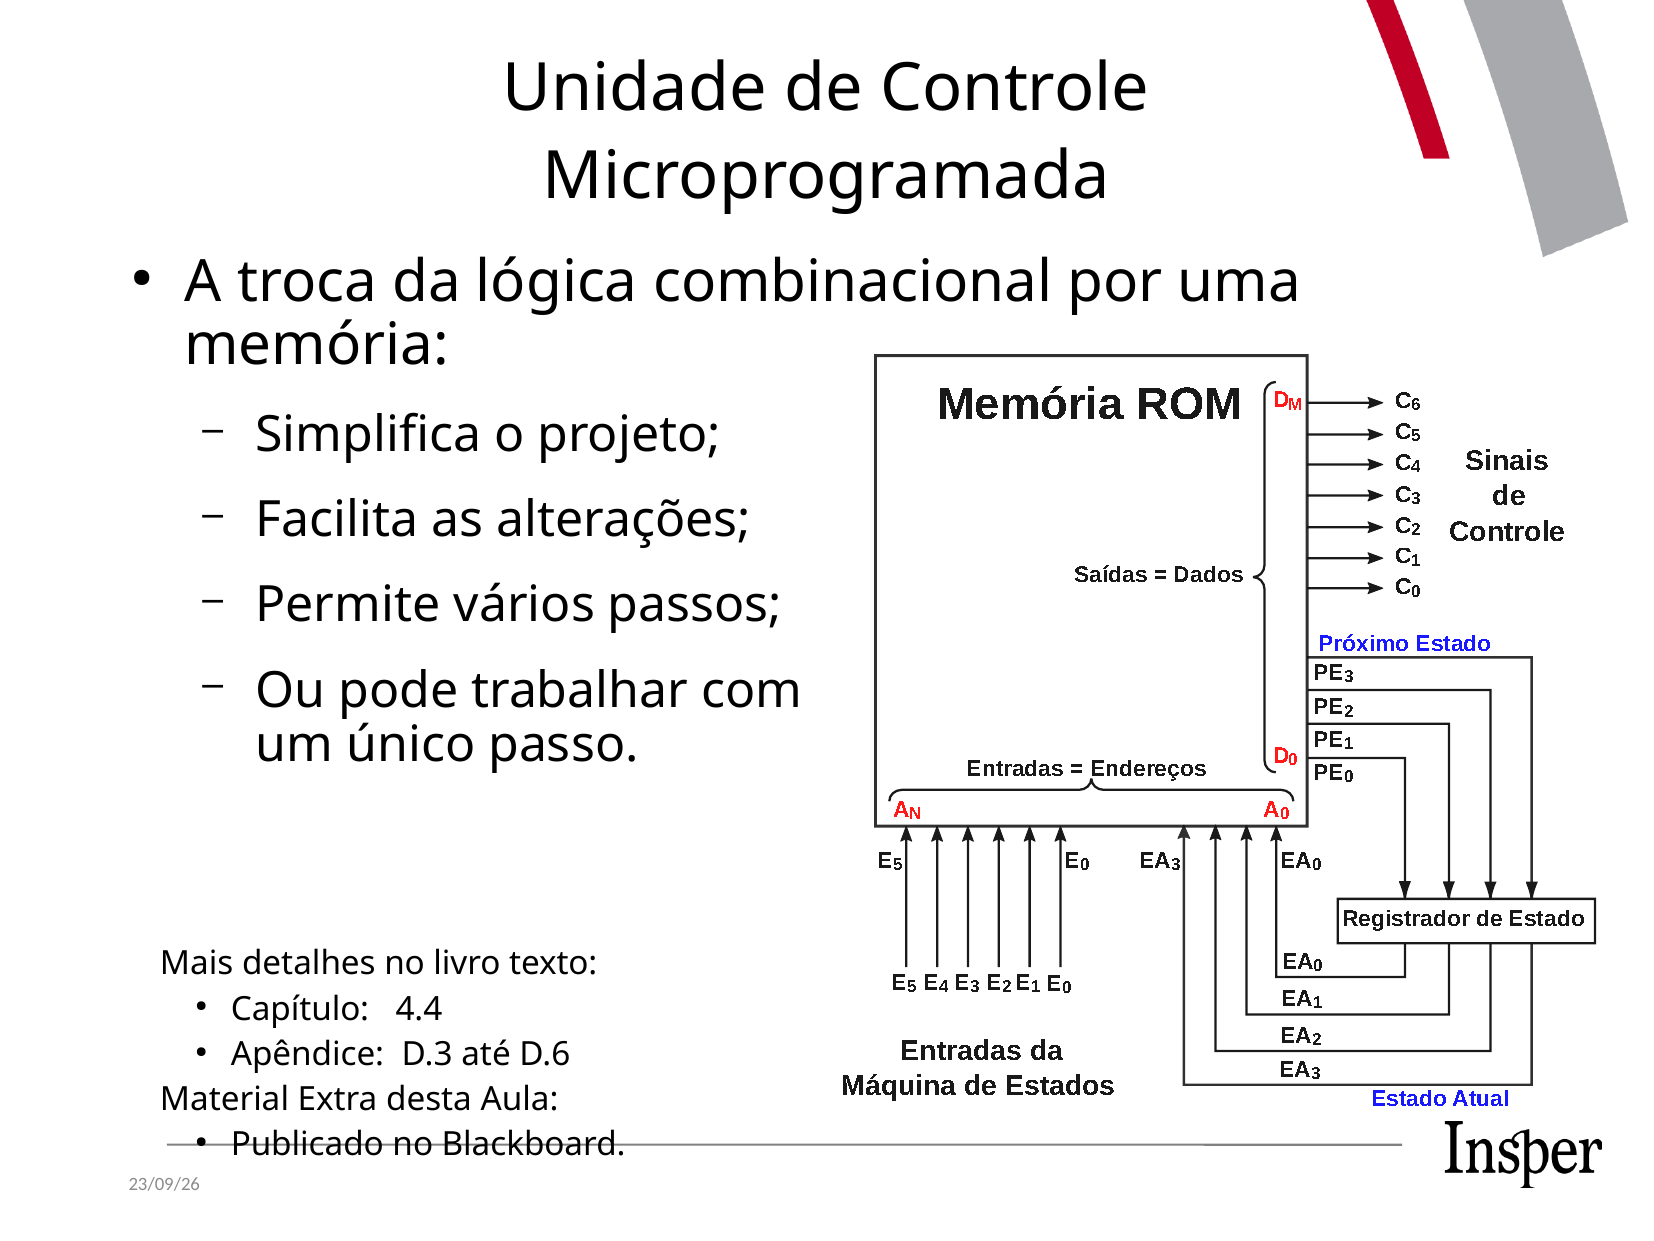

# Unidade de Controle
Microprogramada
A troca da lógica combinacional por uma memória:
Simplifica o projeto;
Facilita as alterações;
Permite vários passos;
Ou pode trabalhar com
um único passo.
Mais detalhes no livro texto:
Capítulo: 4.4
Apêndice: D.3 até D.6
Material Extra desta Aula:
Publicado no Blackboard.